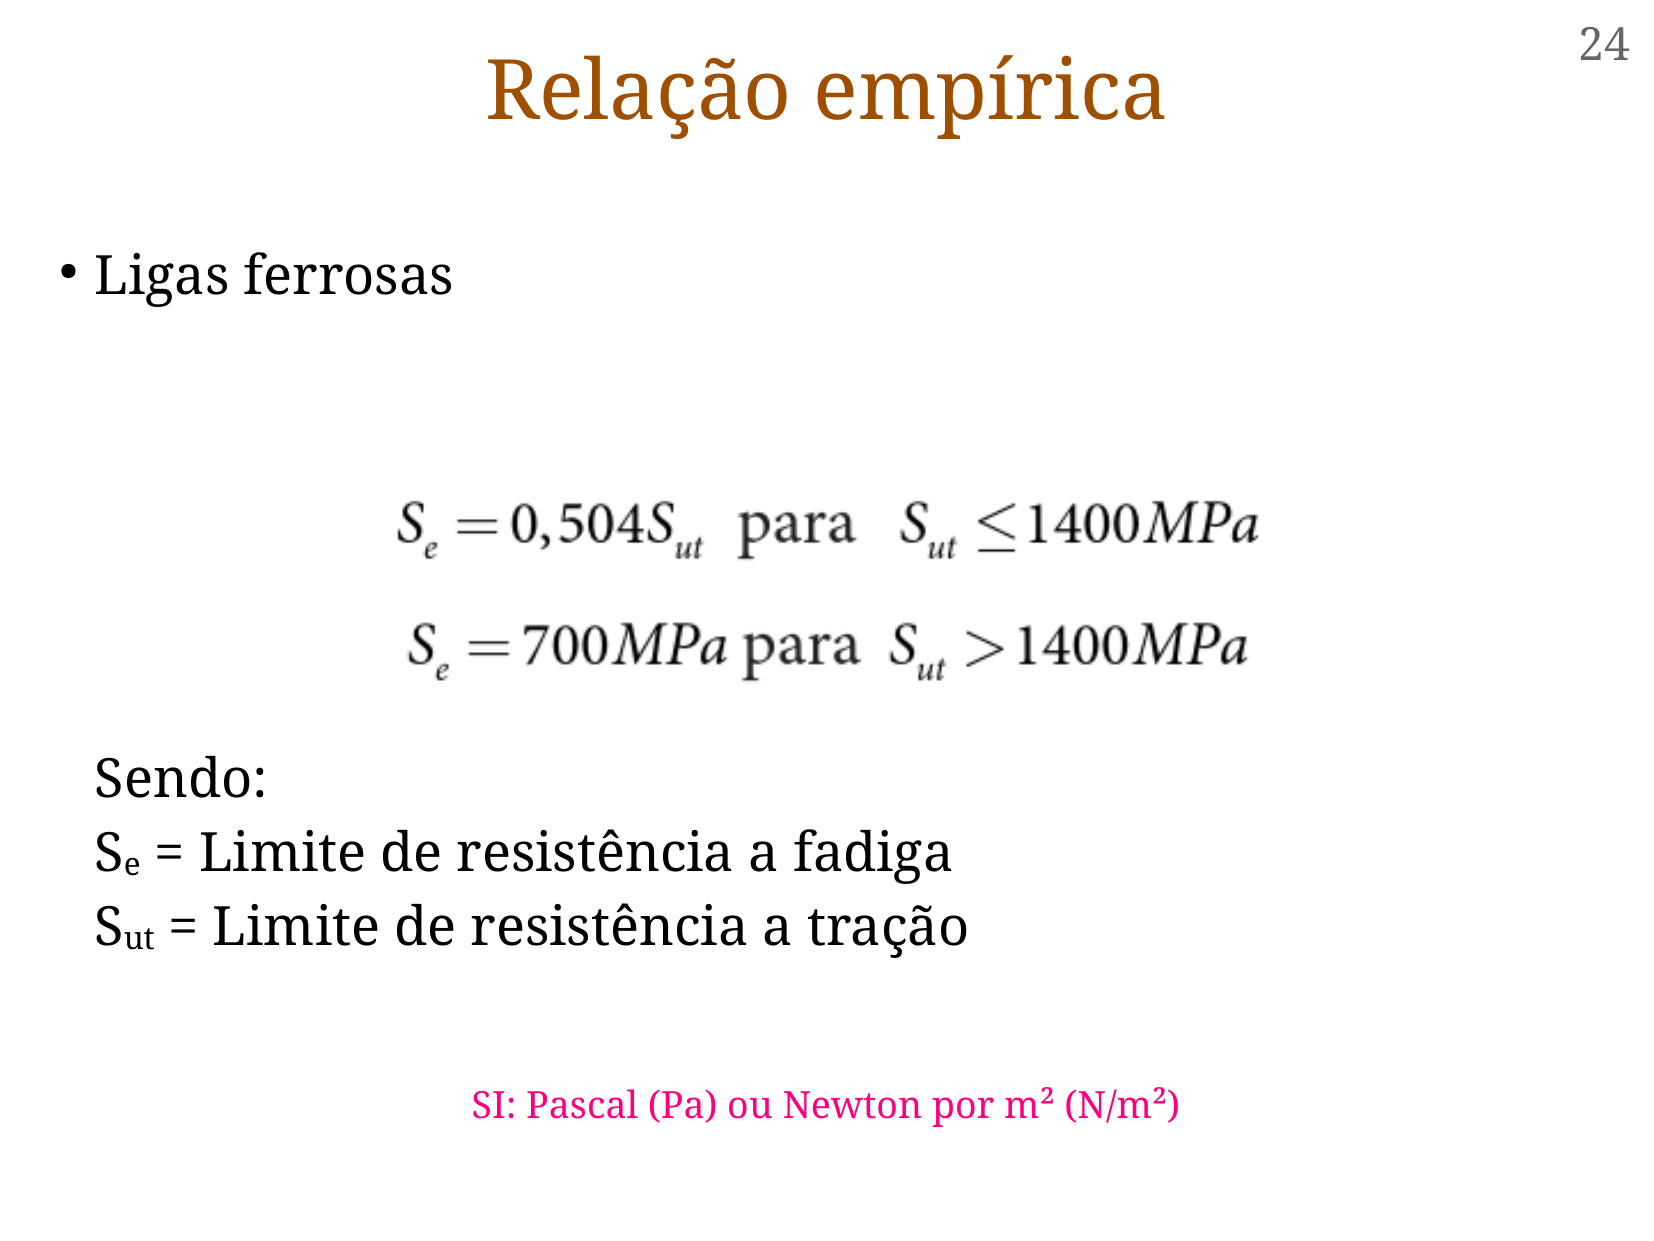

24
# Relação empírica
Ligas ferrosas
Sendo:
Se = Limite de resistência a fadiga
Sut = Limite de resistência a tração
SI: Pascal (Pa) ou Newton por m² (N/m²)